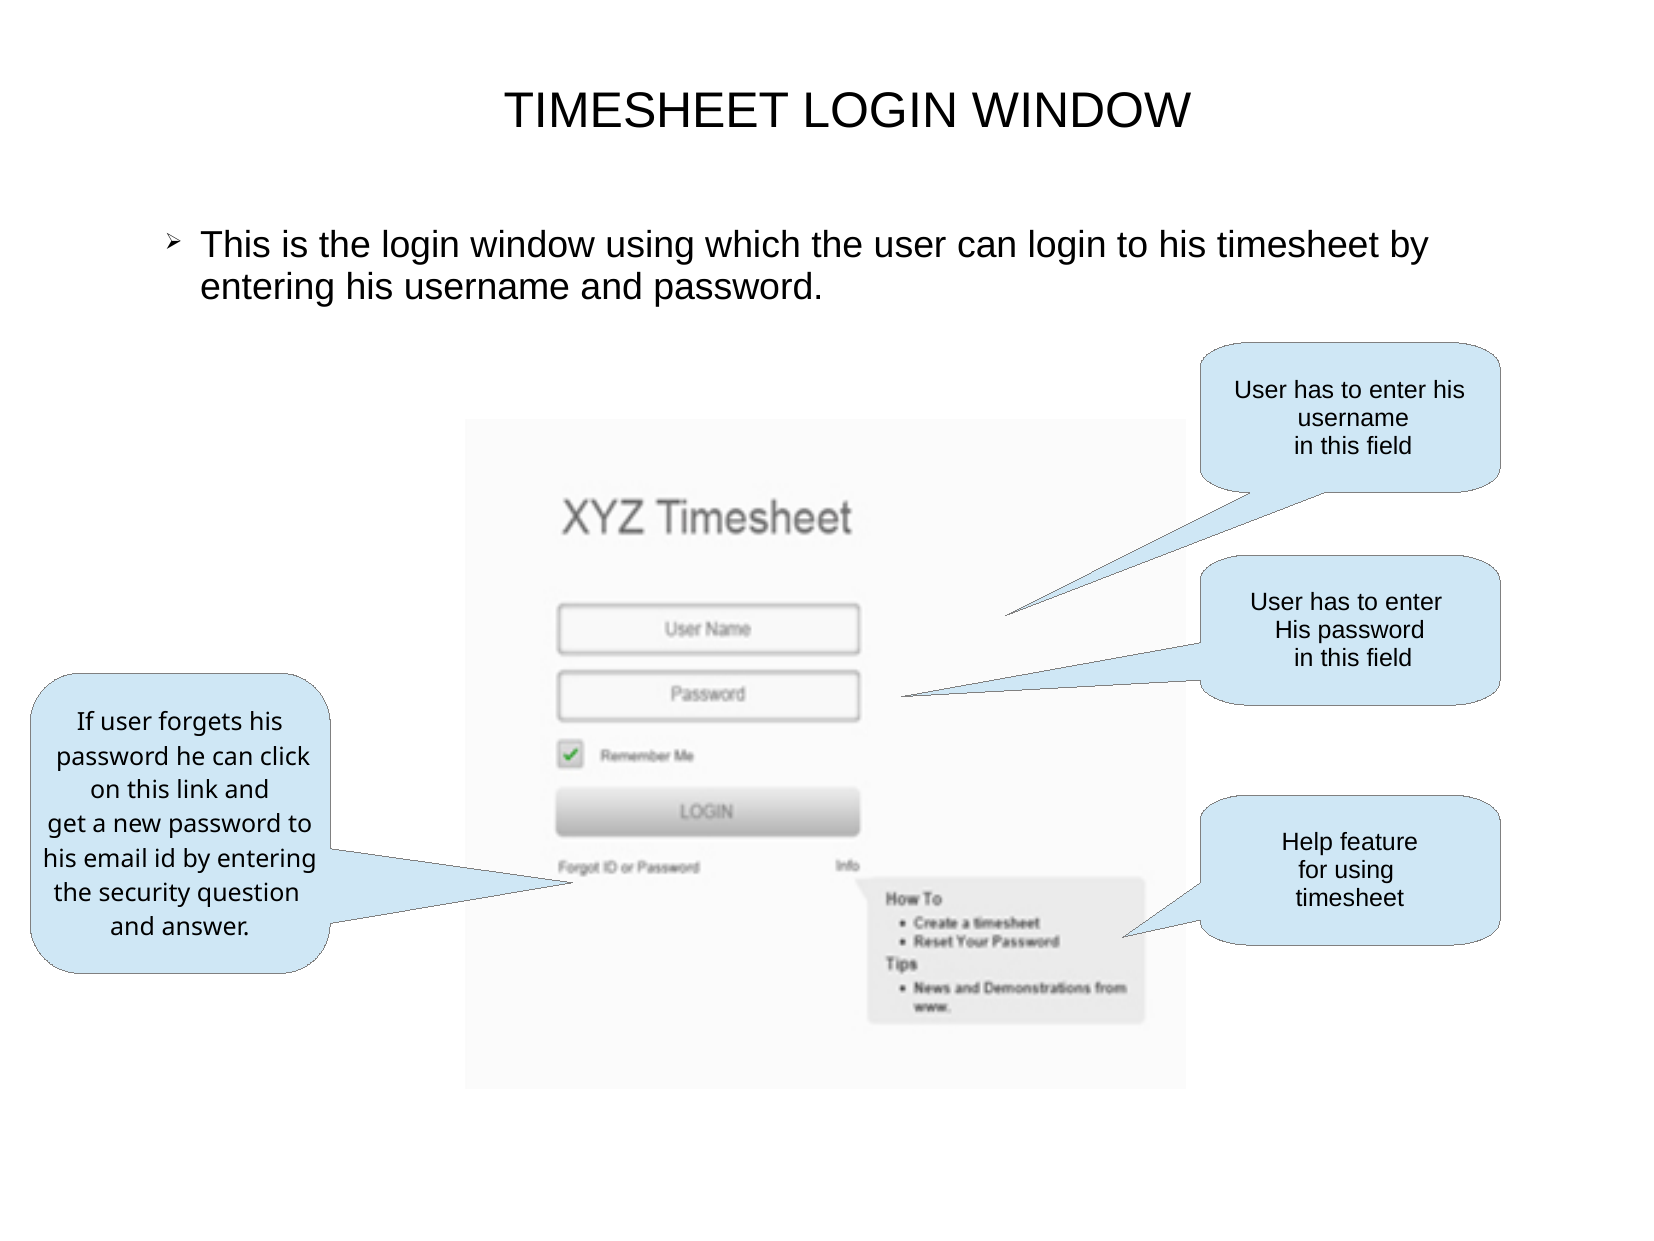

TIMESHEET LOGIN WINDOW
This is the login window using which the user can login to his timesheet by entering his username and password.
User has to enter his
 username
 in this field
User has to enter
His password
 in this field
If user forgets his
 password he can click
 on this link and
get a new password to
 his email id by entering
the security question
and answer.
Help feature
for using
timesheet